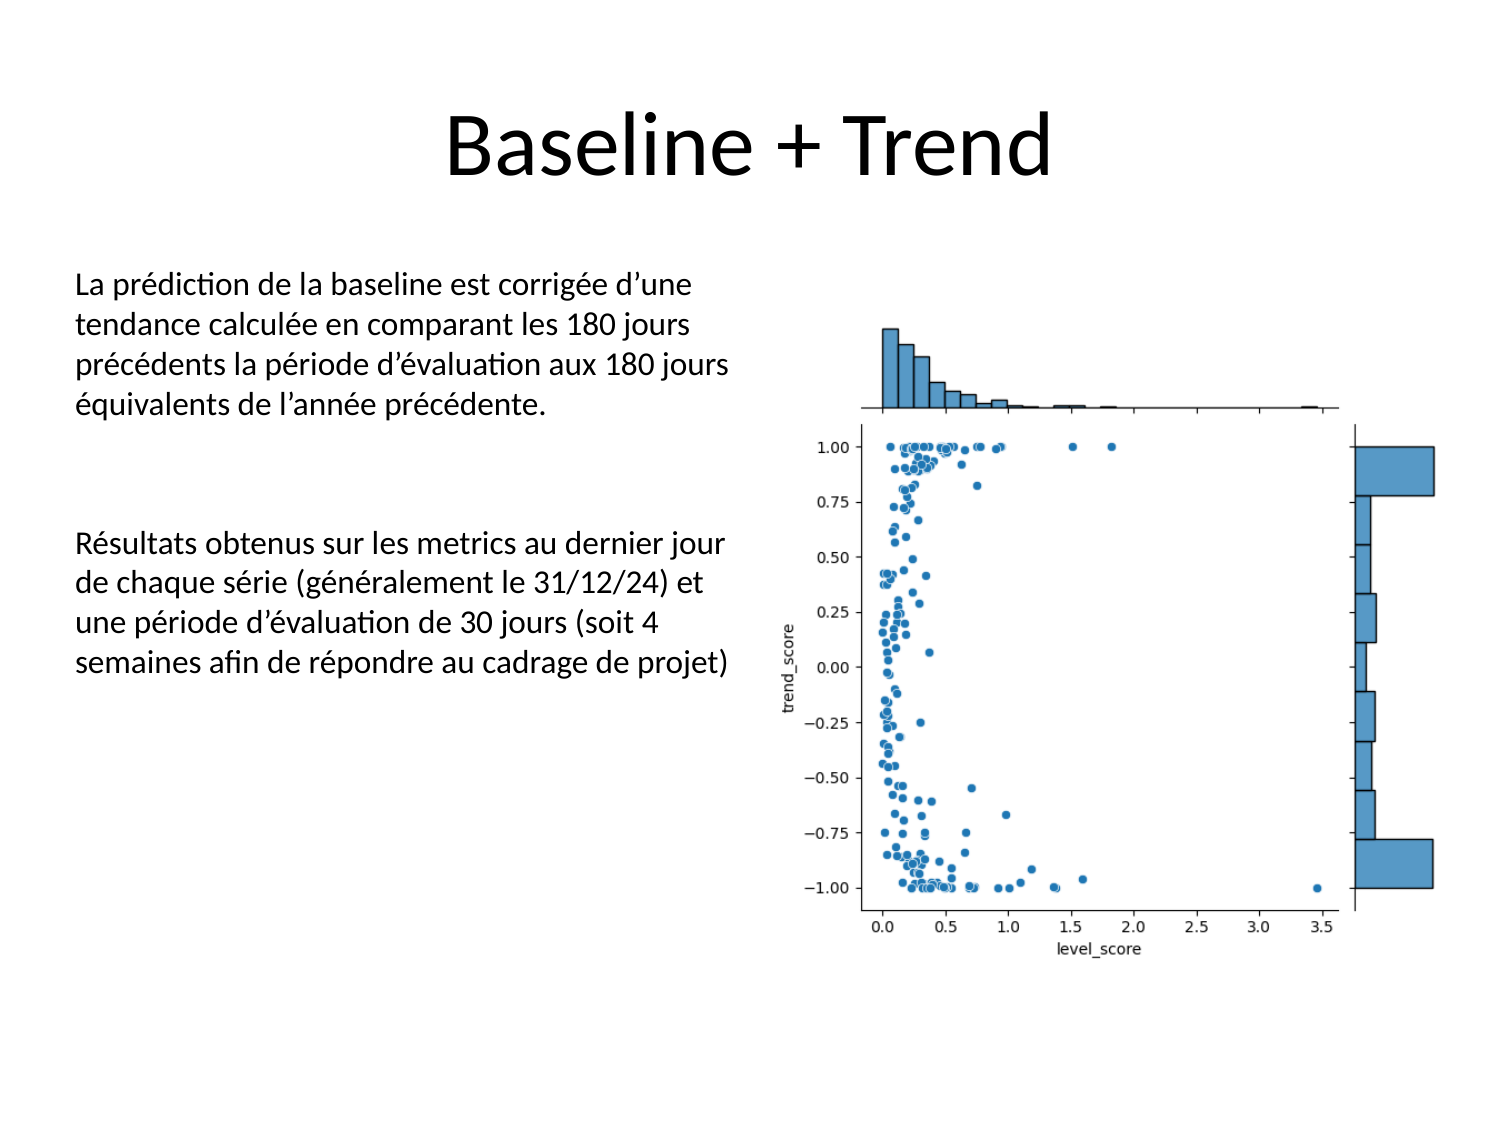

# Baseline + Trend
La prédiction de la baseline est corrigée d’une tendance calculée en comparant les 180 jours précédents la période d’évaluation aux 180 jours équivalents de l’année précédente.
Résultats obtenus sur les metrics au dernier jour de chaque série (généralement le 31/12/24) et une période d’évaluation de 30 jours (soit 4 semaines afin de répondre au cadrage de projet)